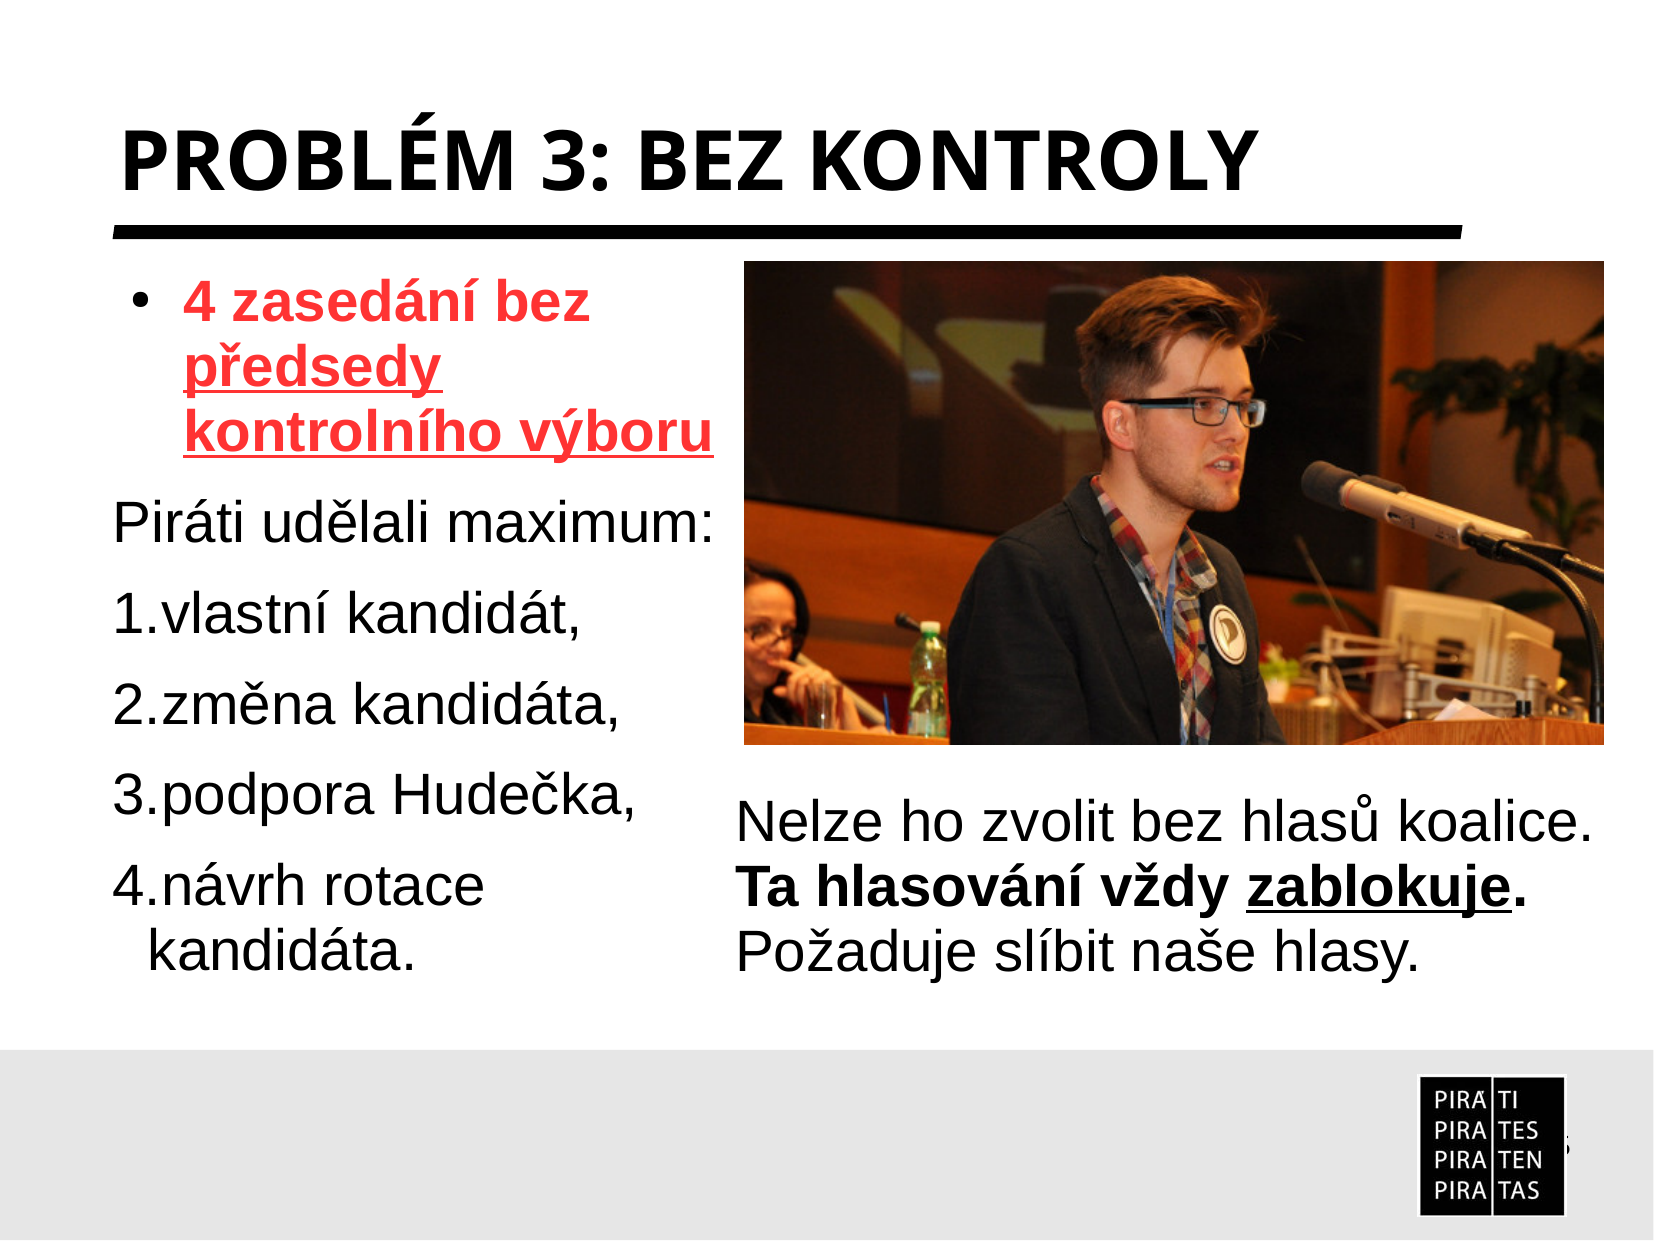

# PROBLÉM 3: BEZ KONTROLY
4 zasedání bez předsedy kontrolního výboru
Piráti udělali maximum:
vlastní kandidát,
změna kandidáta,
podpora Hudečka,
návrh rotace kandidáta.
Nelze ho zvolit bez hlasů koalice.
Ta hlasování vždy zablokuje.
Požaduje slíbit naše hlasy.